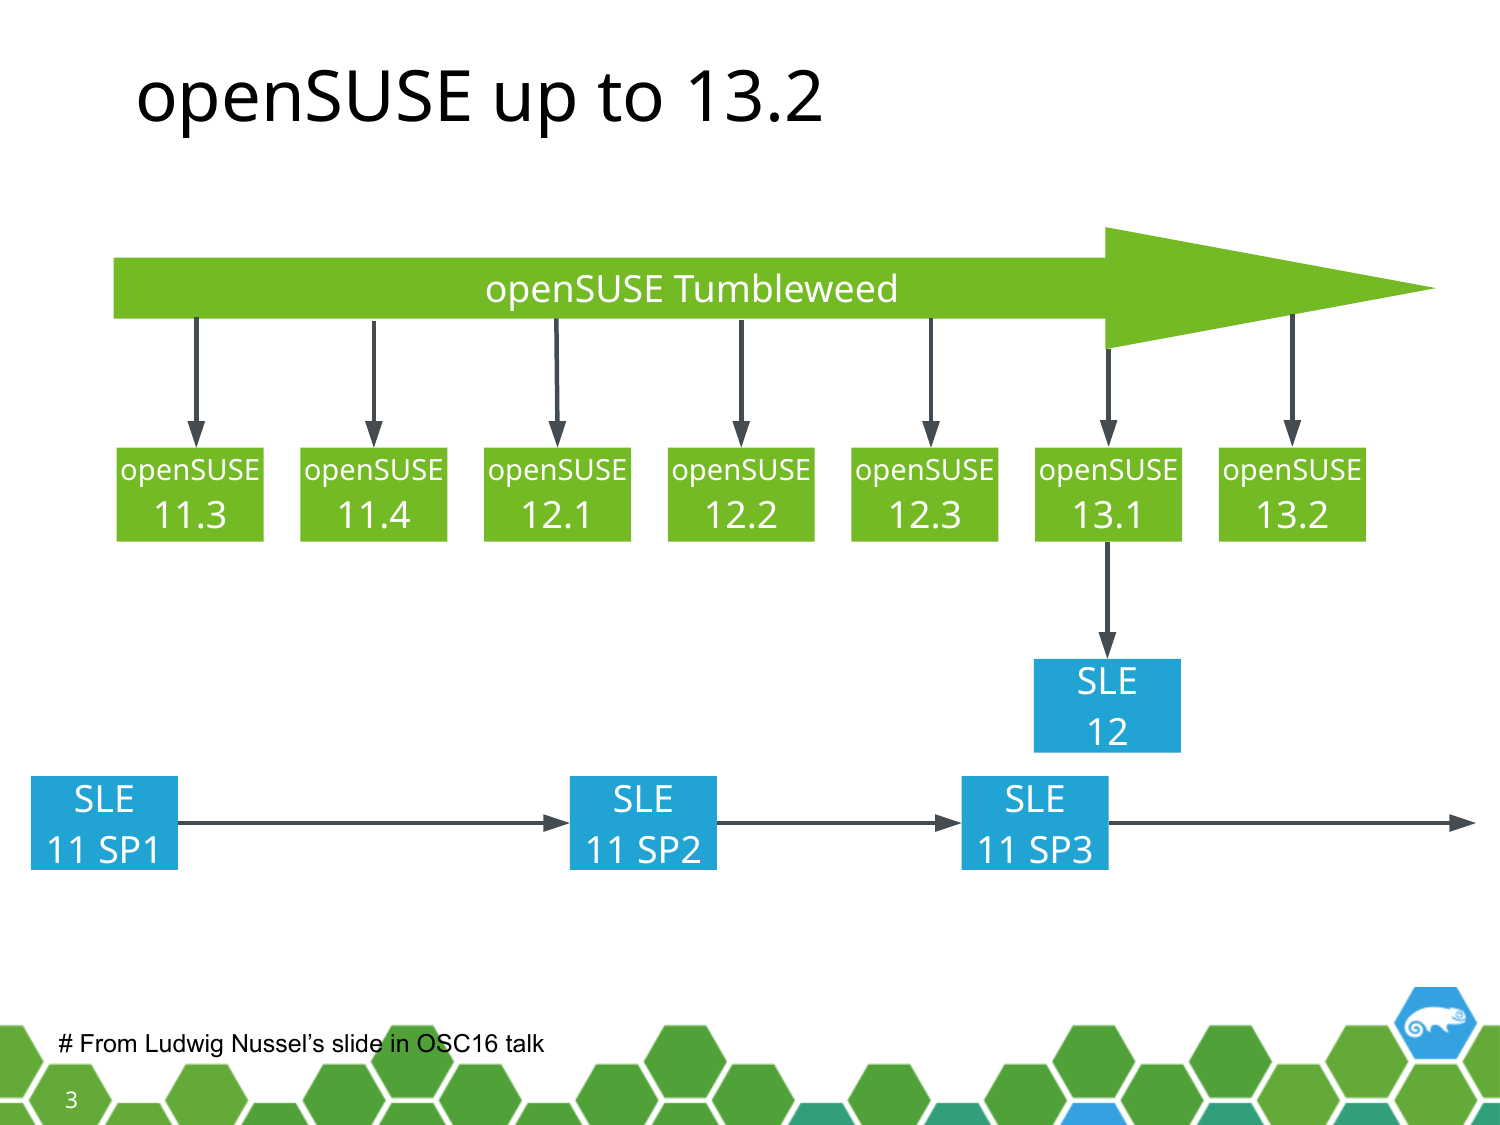

# openSUSE up to 13.2
openSUSE Tumbleweed
openSUSE
11.3
openSUSE
11.4
openSUSE
12.1
openSUSE
12.2
openSUSE
12.3
openSUSE
13.1
openSUSE
13.2
SLE
12
SLE
11 SP1
SLE
11 SP2
SLE
11 SP3
# From Ludwig Nussel’s slide in OSC16 talk